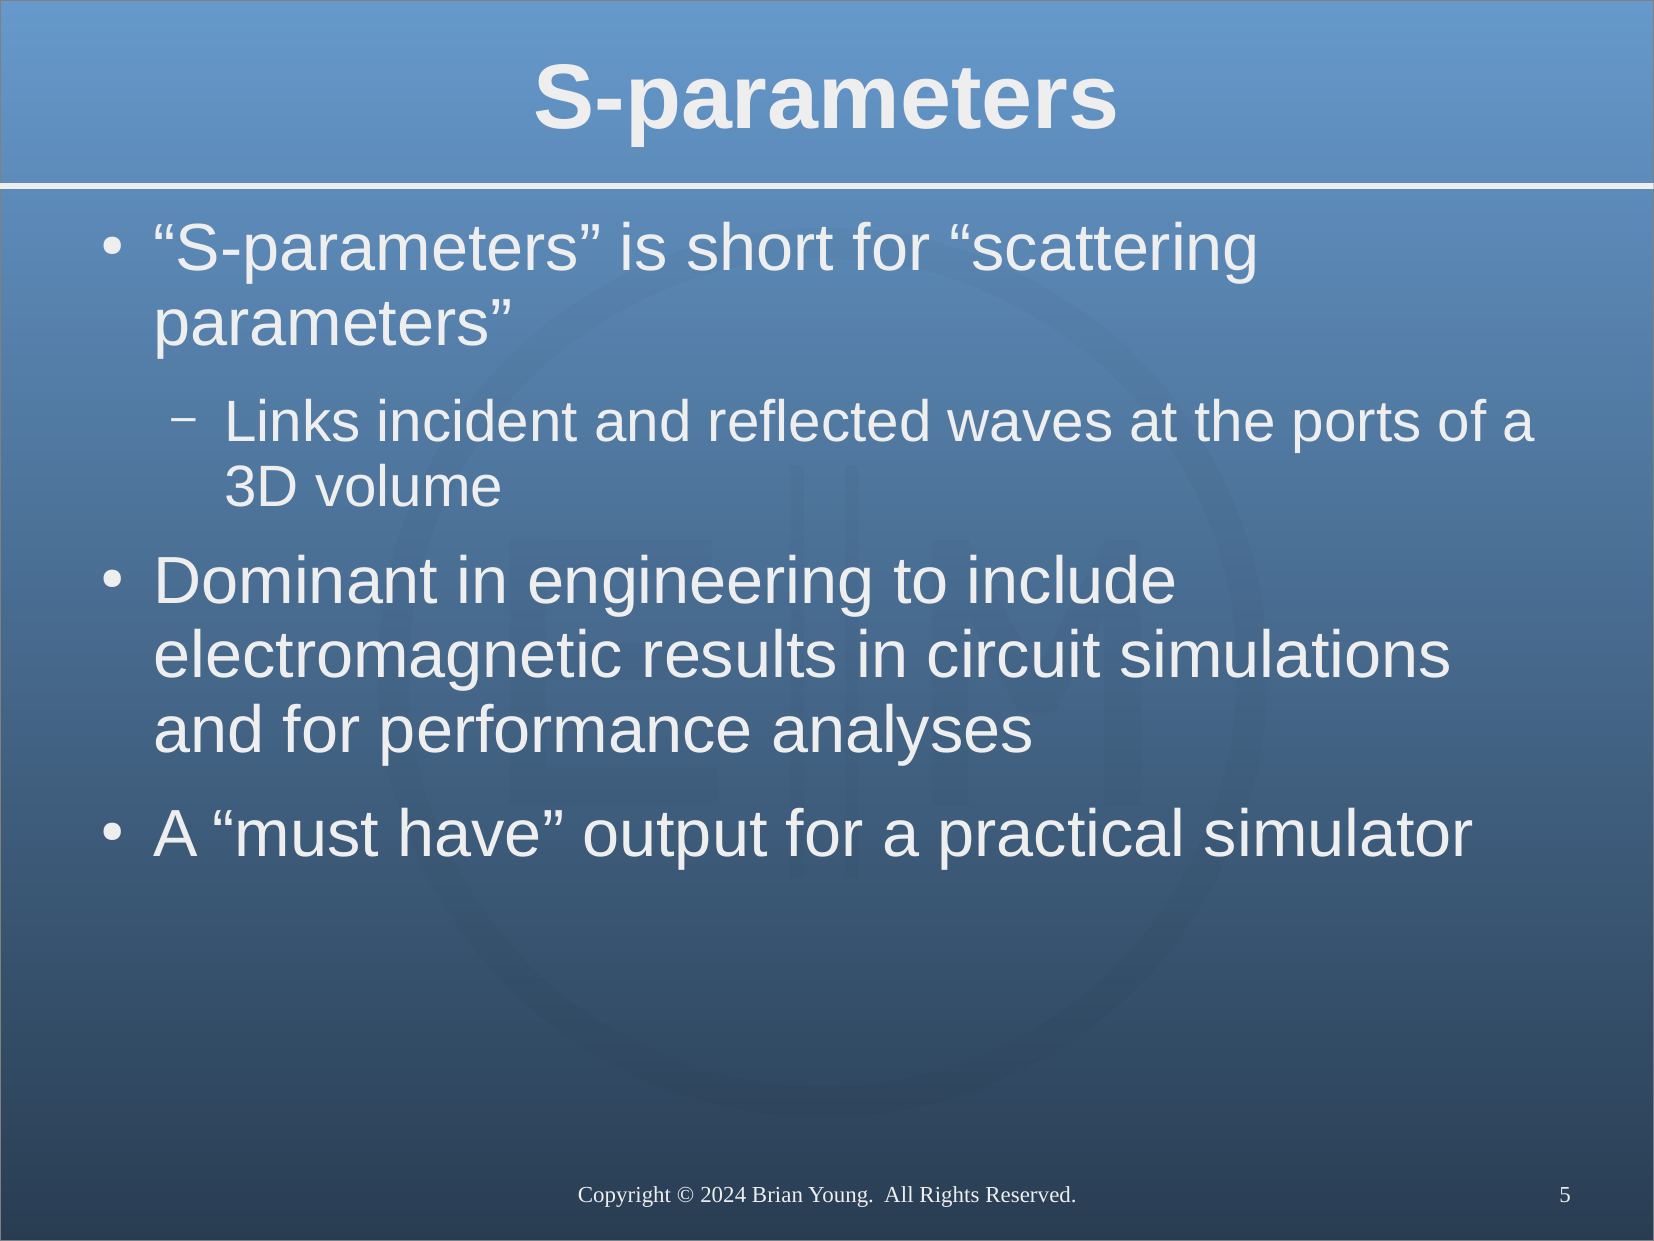

# S-parameters
“S-parameters” is short for “scattering parameters”
Links incident and reflected waves at the ports of a 3D volume
Dominant in engineering to include electromagnetic results in circuit simulations and for performance analyses
A “must have” output for a practical simulator
5